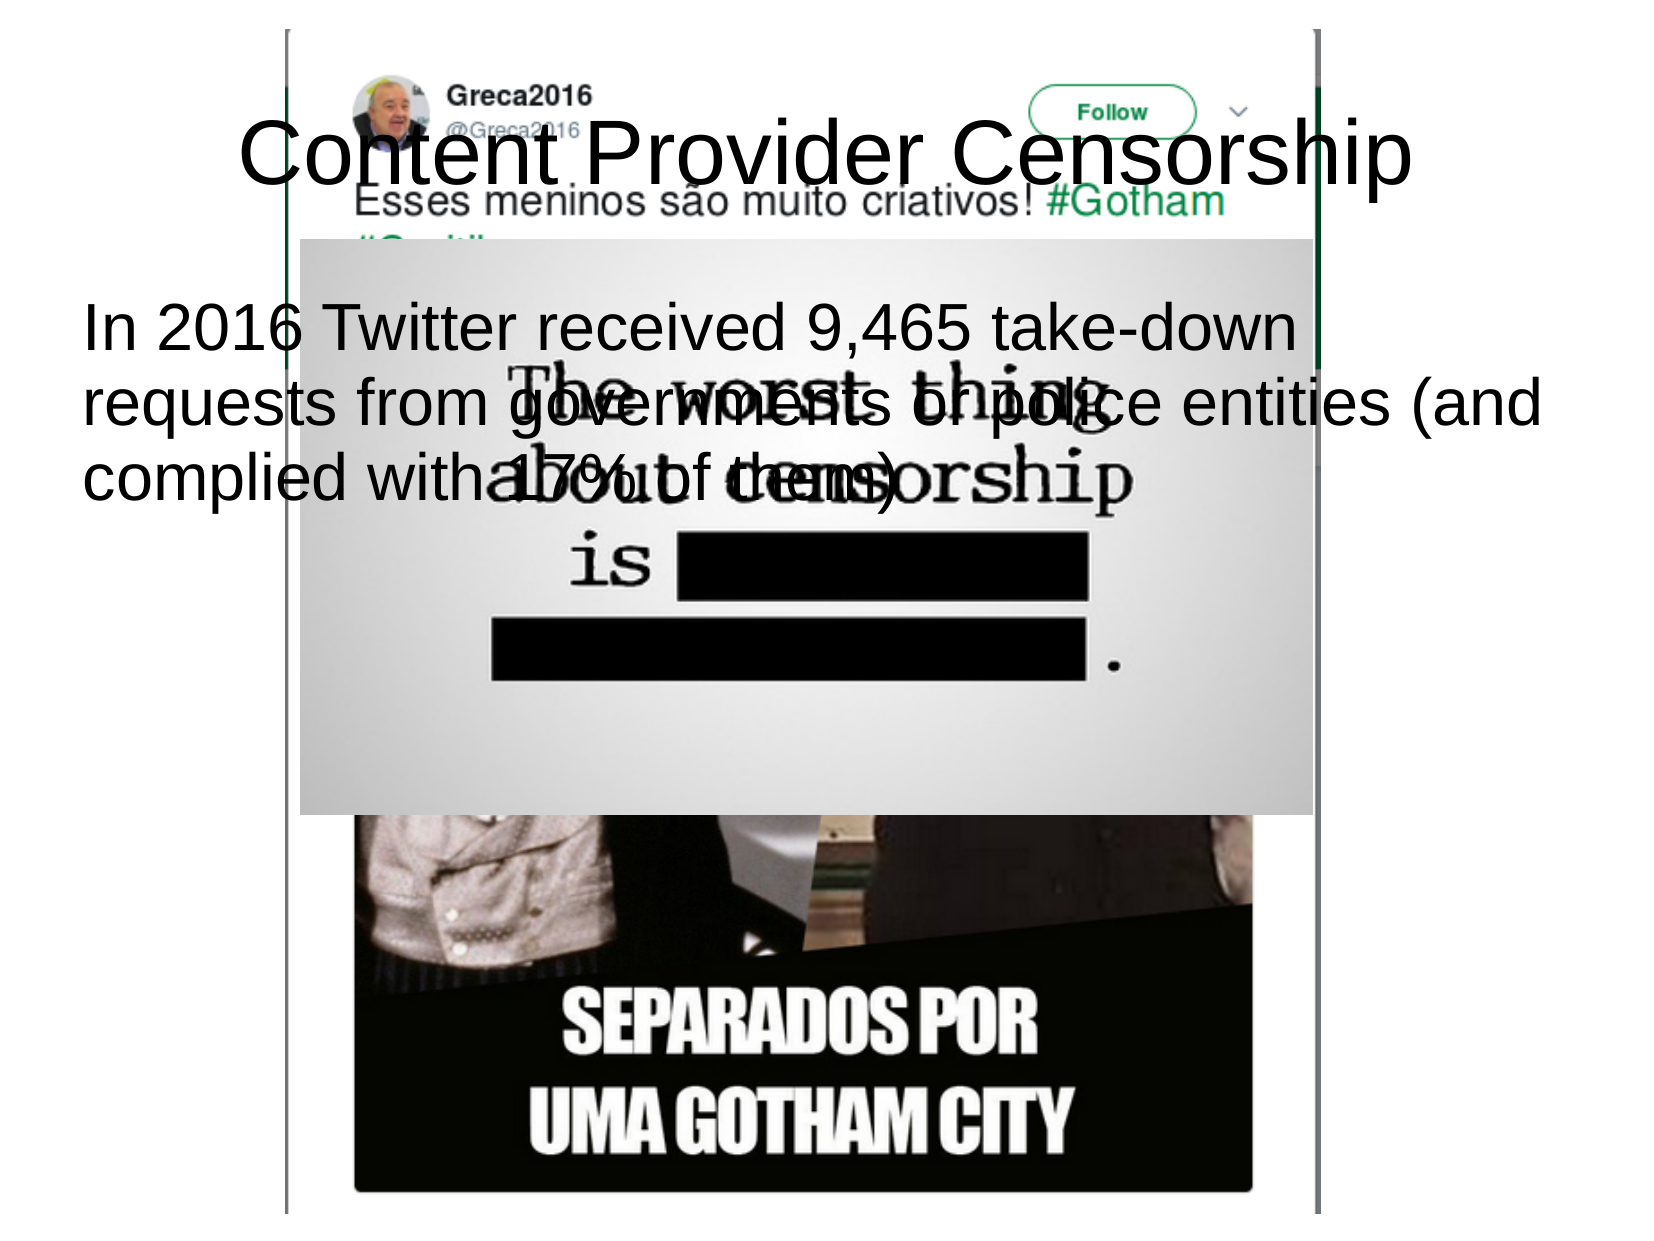

# Content Provider Censorship
In 2016 Twitter received 9,465 take-down requests from governments or police entities (and complied with 17% of them)